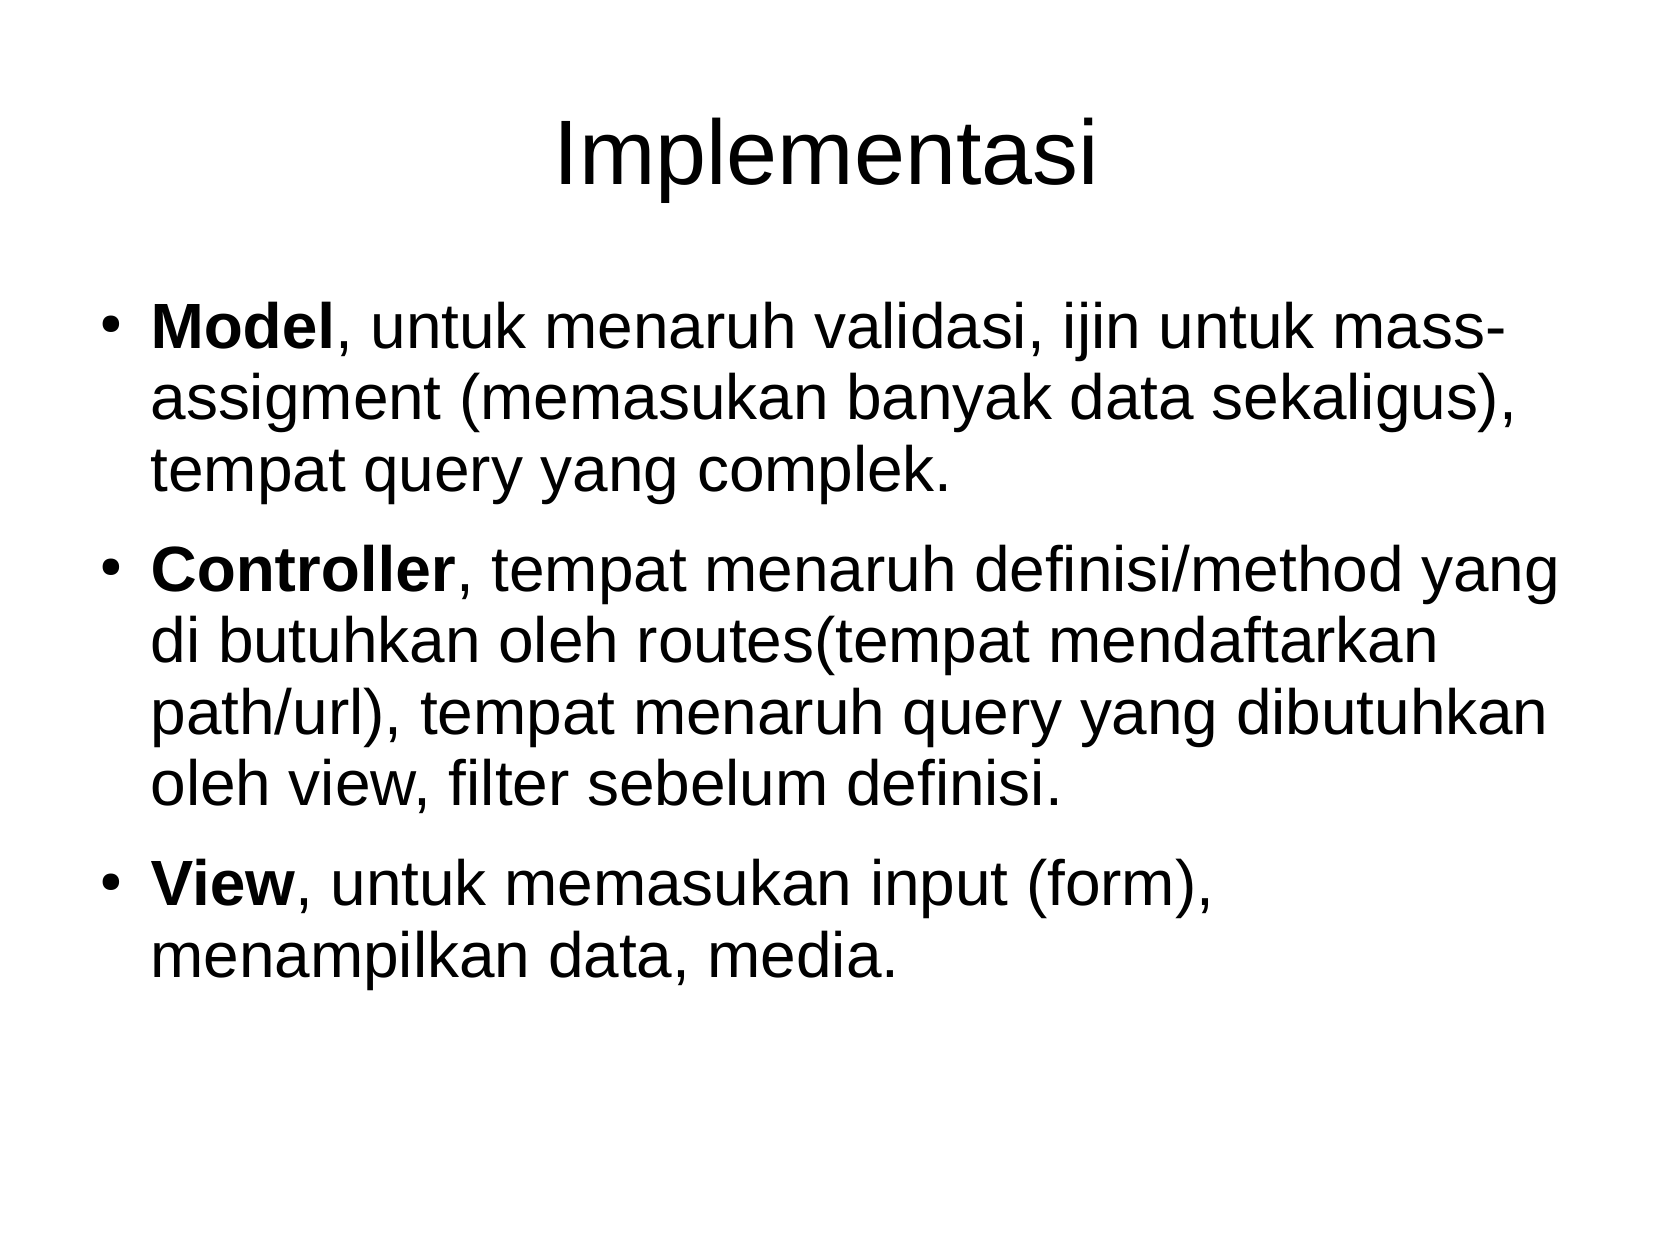

# Implementasi
Model, untuk menaruh validasi, ijin untuk mass-assigment (memasukan banyak data sekaligus), tempat query yang complek.
Controller, tempat menaruh definisi/method yang di butuhkan oleh routes(tempat mendaftarkan path/url), tempat menaruh query yang dibutuhkan oleh view, filter sebelum definisi.
View, untuk memasukan input (form), menampilkan data, media.